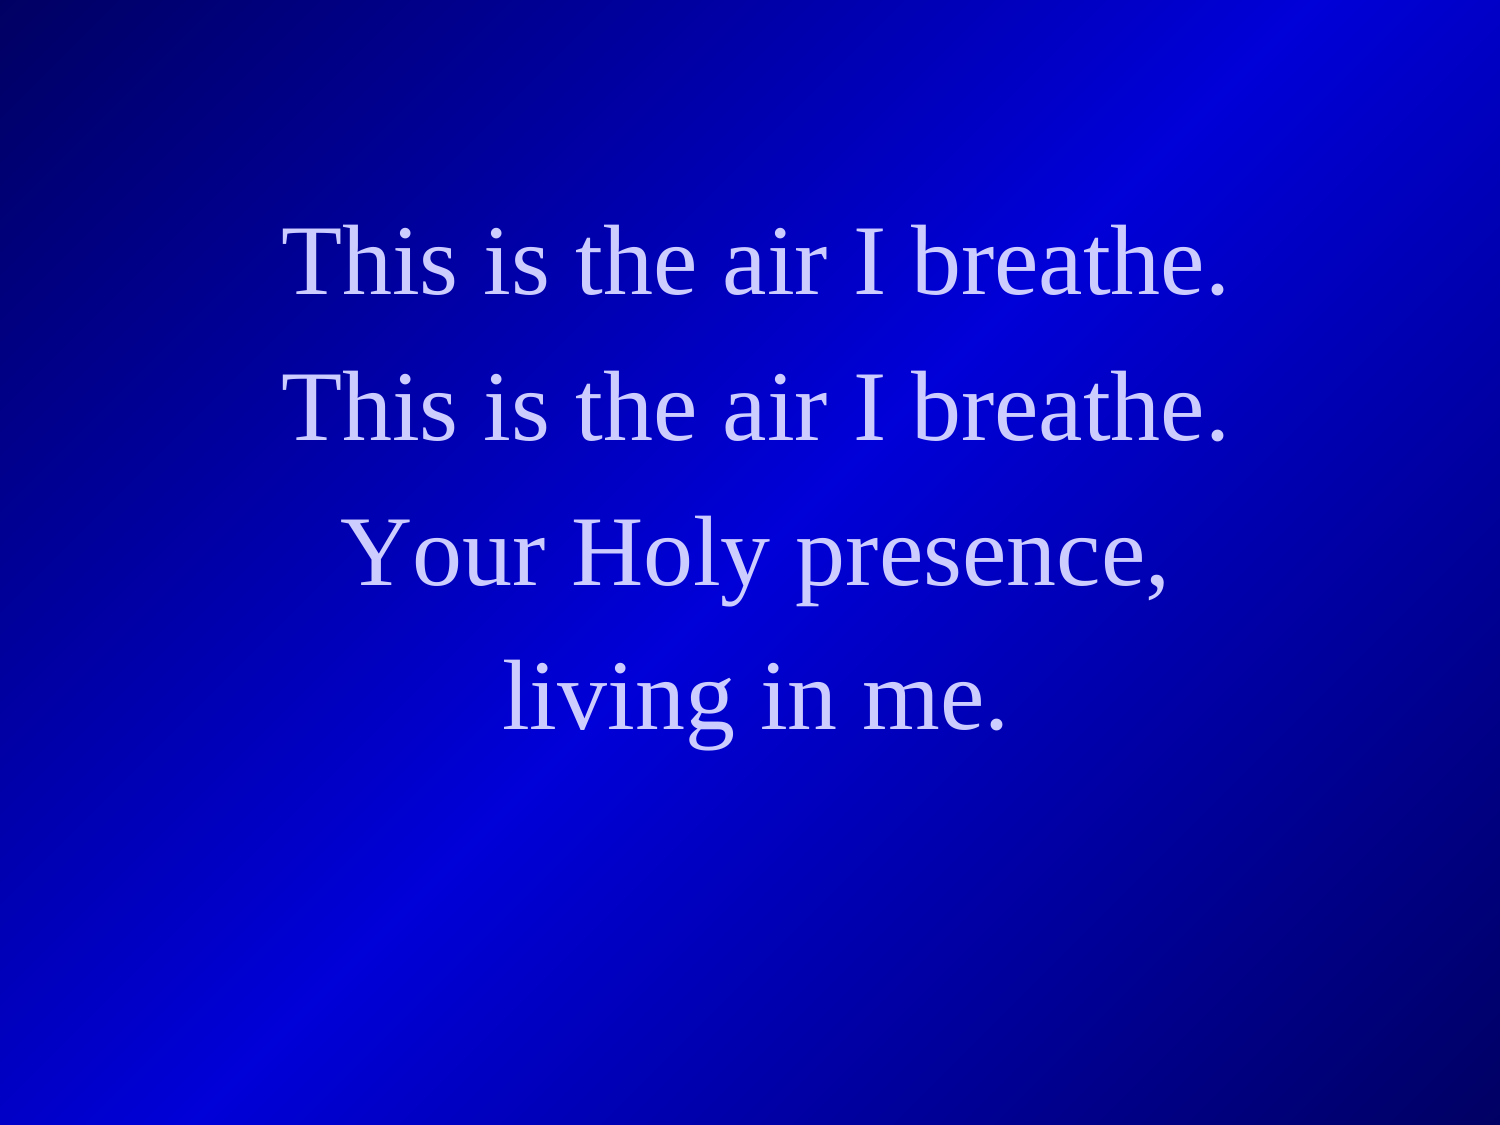

# This is the air I breathe.
This is the air I breathe.
Your Holy presence,
living in me.